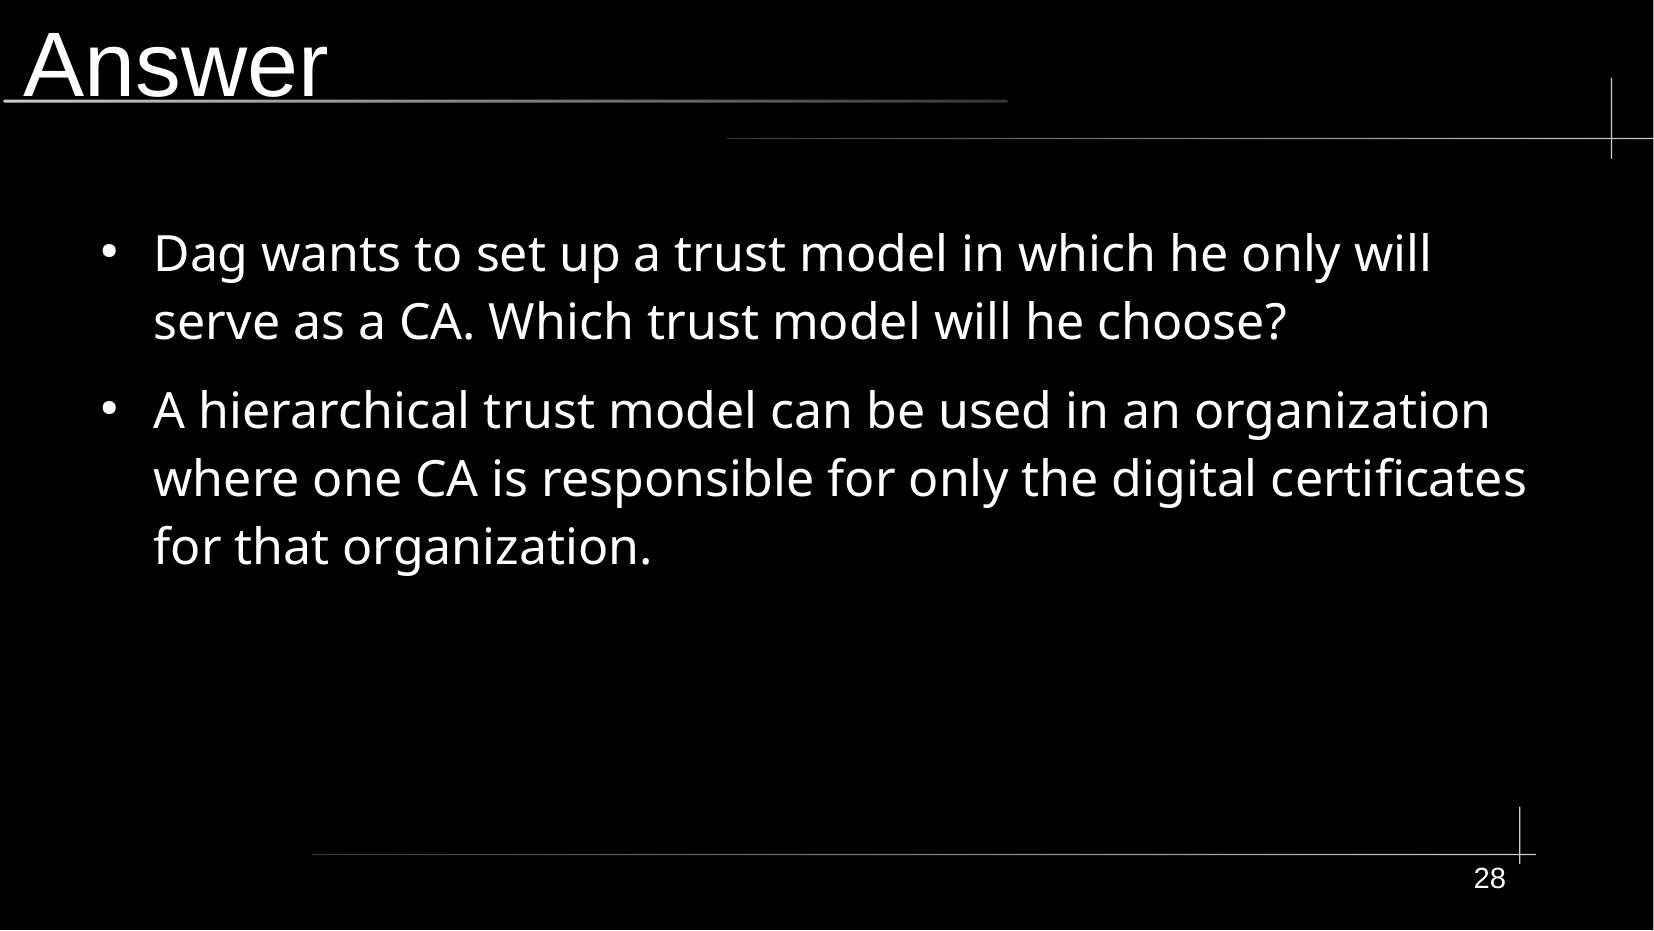

# Answer
Dag wants to set up a trust model in which he only will serve as a CA. Which trust model will he choose?
A hierarchical trust model can be used in an organization where one CA is responsible for only the digital certificates for that organization.
28